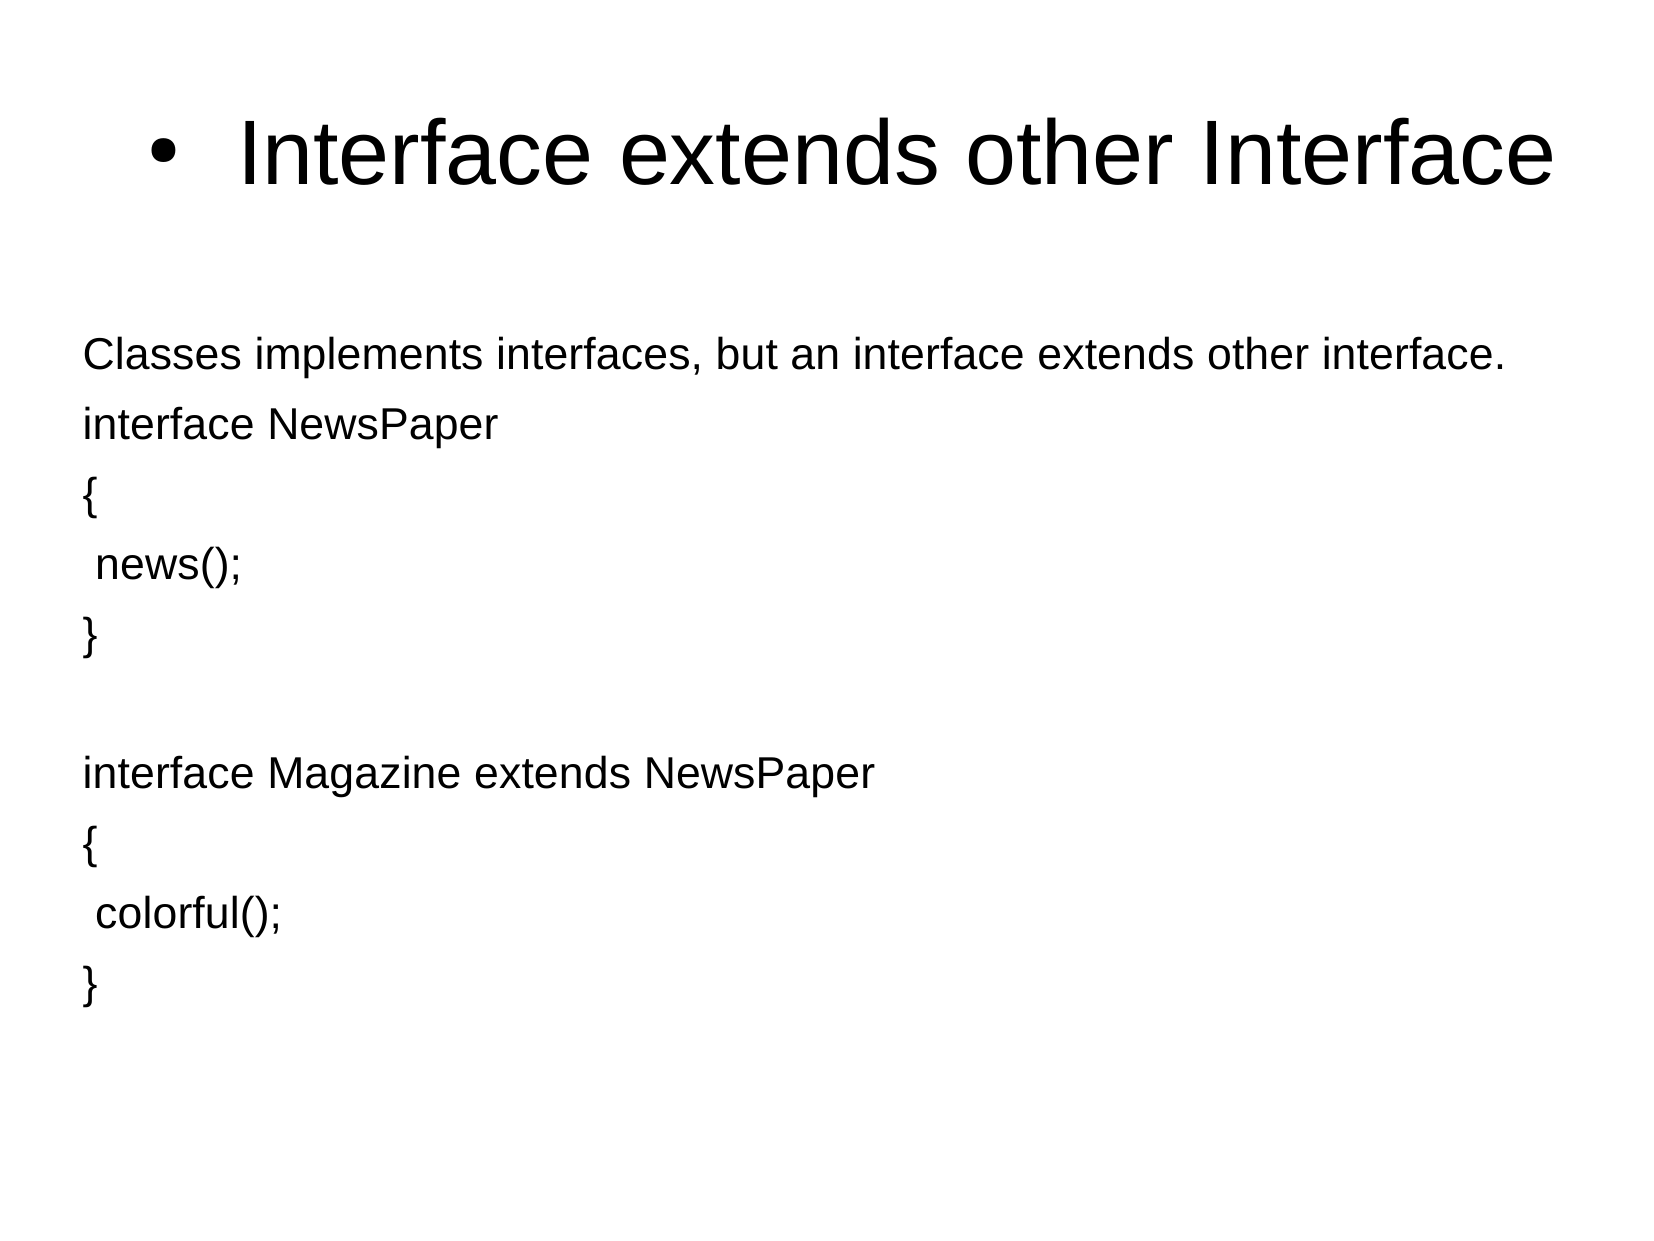

# Interface extends other Interface
Classes implements interfaces, but an interface extends other interface.
interface NewsPaper
{
 news();
}
interface Magazine extends NewsPaper
{
 colorful();
}